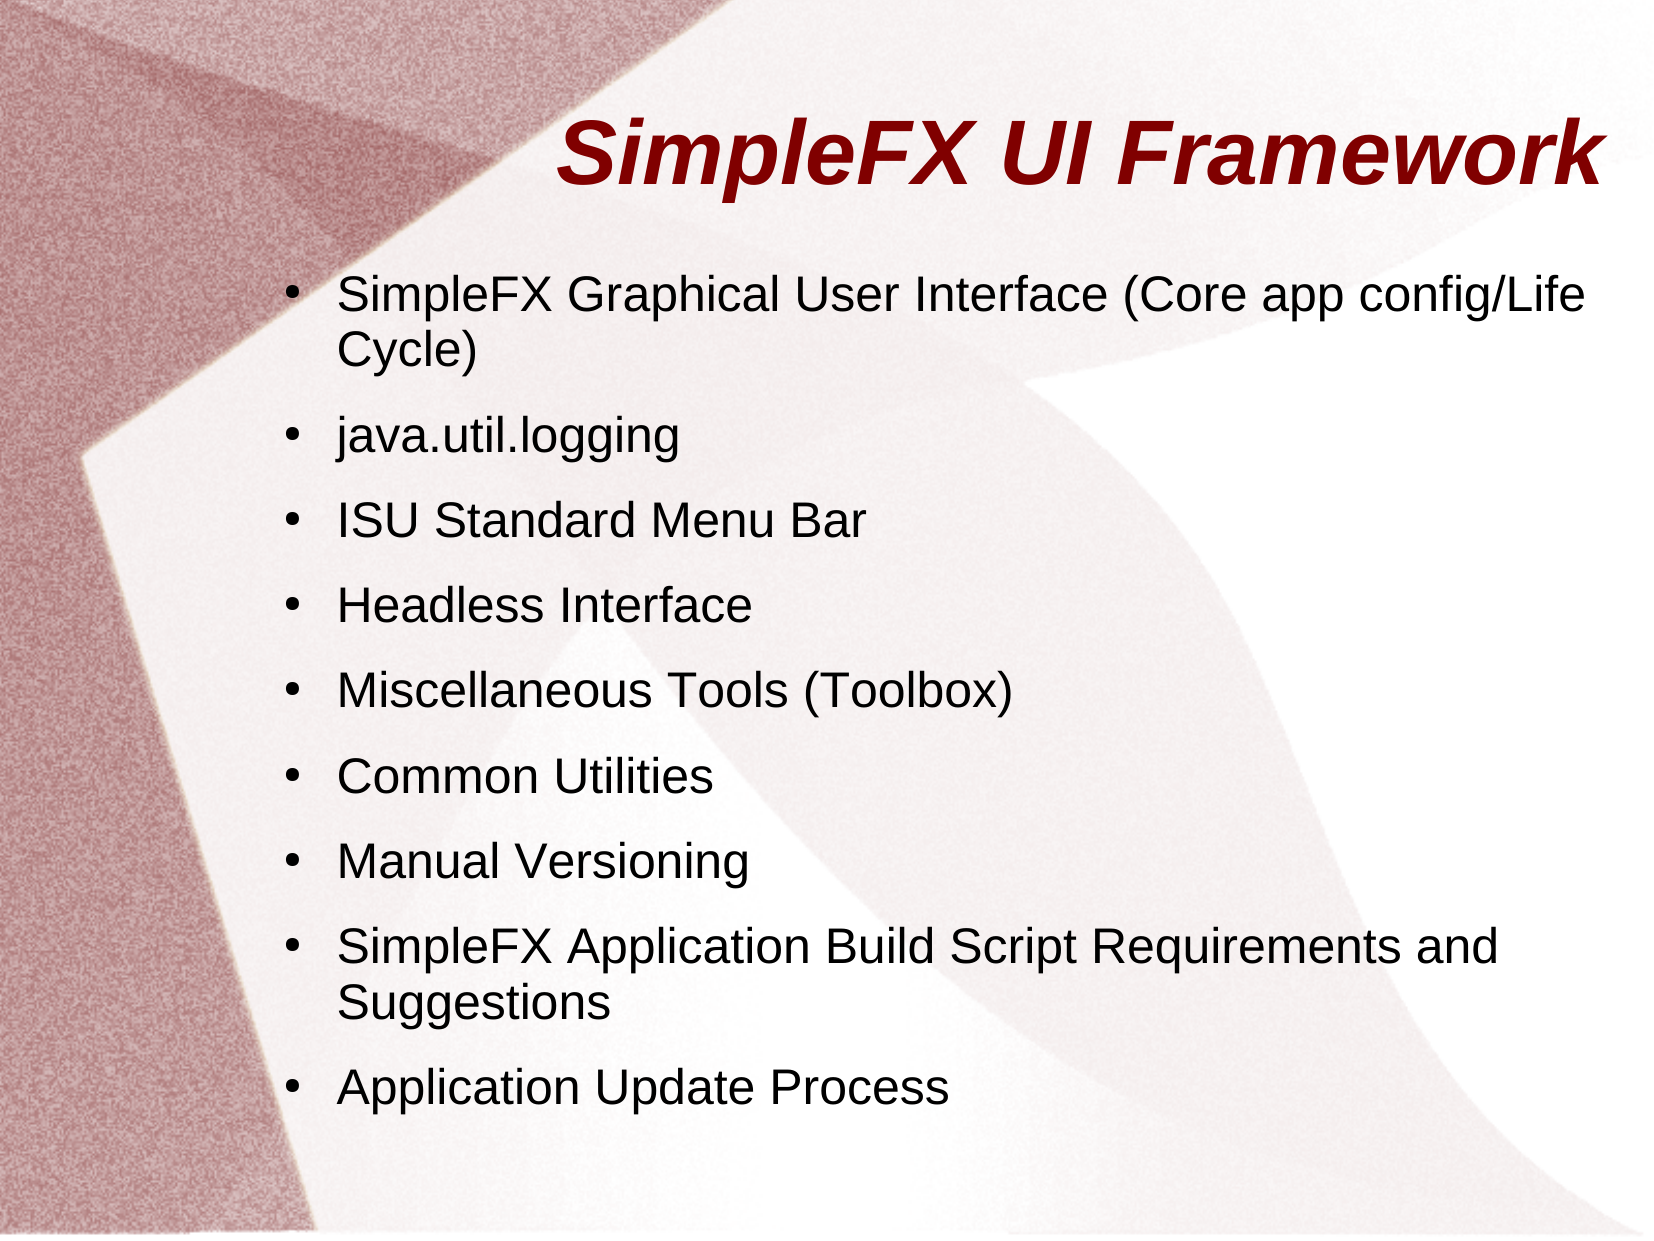

# SimpleFX UI Framework
SimpleFX Graphical User Interface (Core app config/Life Cycle)
java.util.logging
ISU Standard Menu Bar
Headless Interface
Miscellaneous Tools (Toolbox)
Common Utilities
Manual Versioning
SimpleFX Application Build Script Requirements and Suggestions
Application Update Process